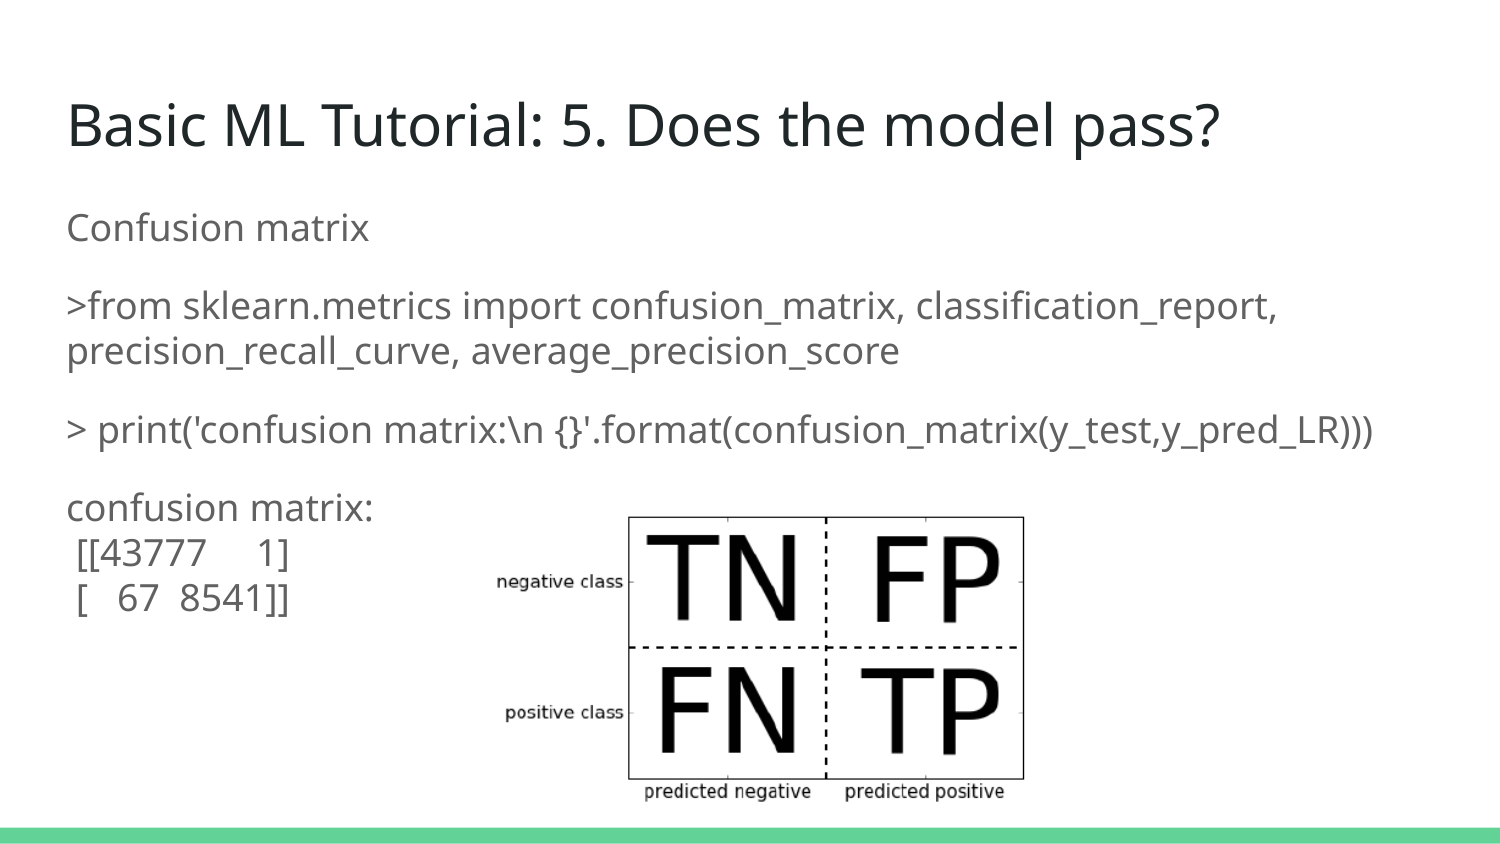

# Basic ML Tutorial: 5. Does the model pass?
Confusion matrix
>from sklearn.metrics import confusion_matrix, classification_report, precision_recall_curve, average_precision_score
> print('confusion matrix:\n {}'.format(confusion_matrix(y_test,y_pred_LR)))
confusion matrix:
 [[43777 1]
 [ 67 8541]]